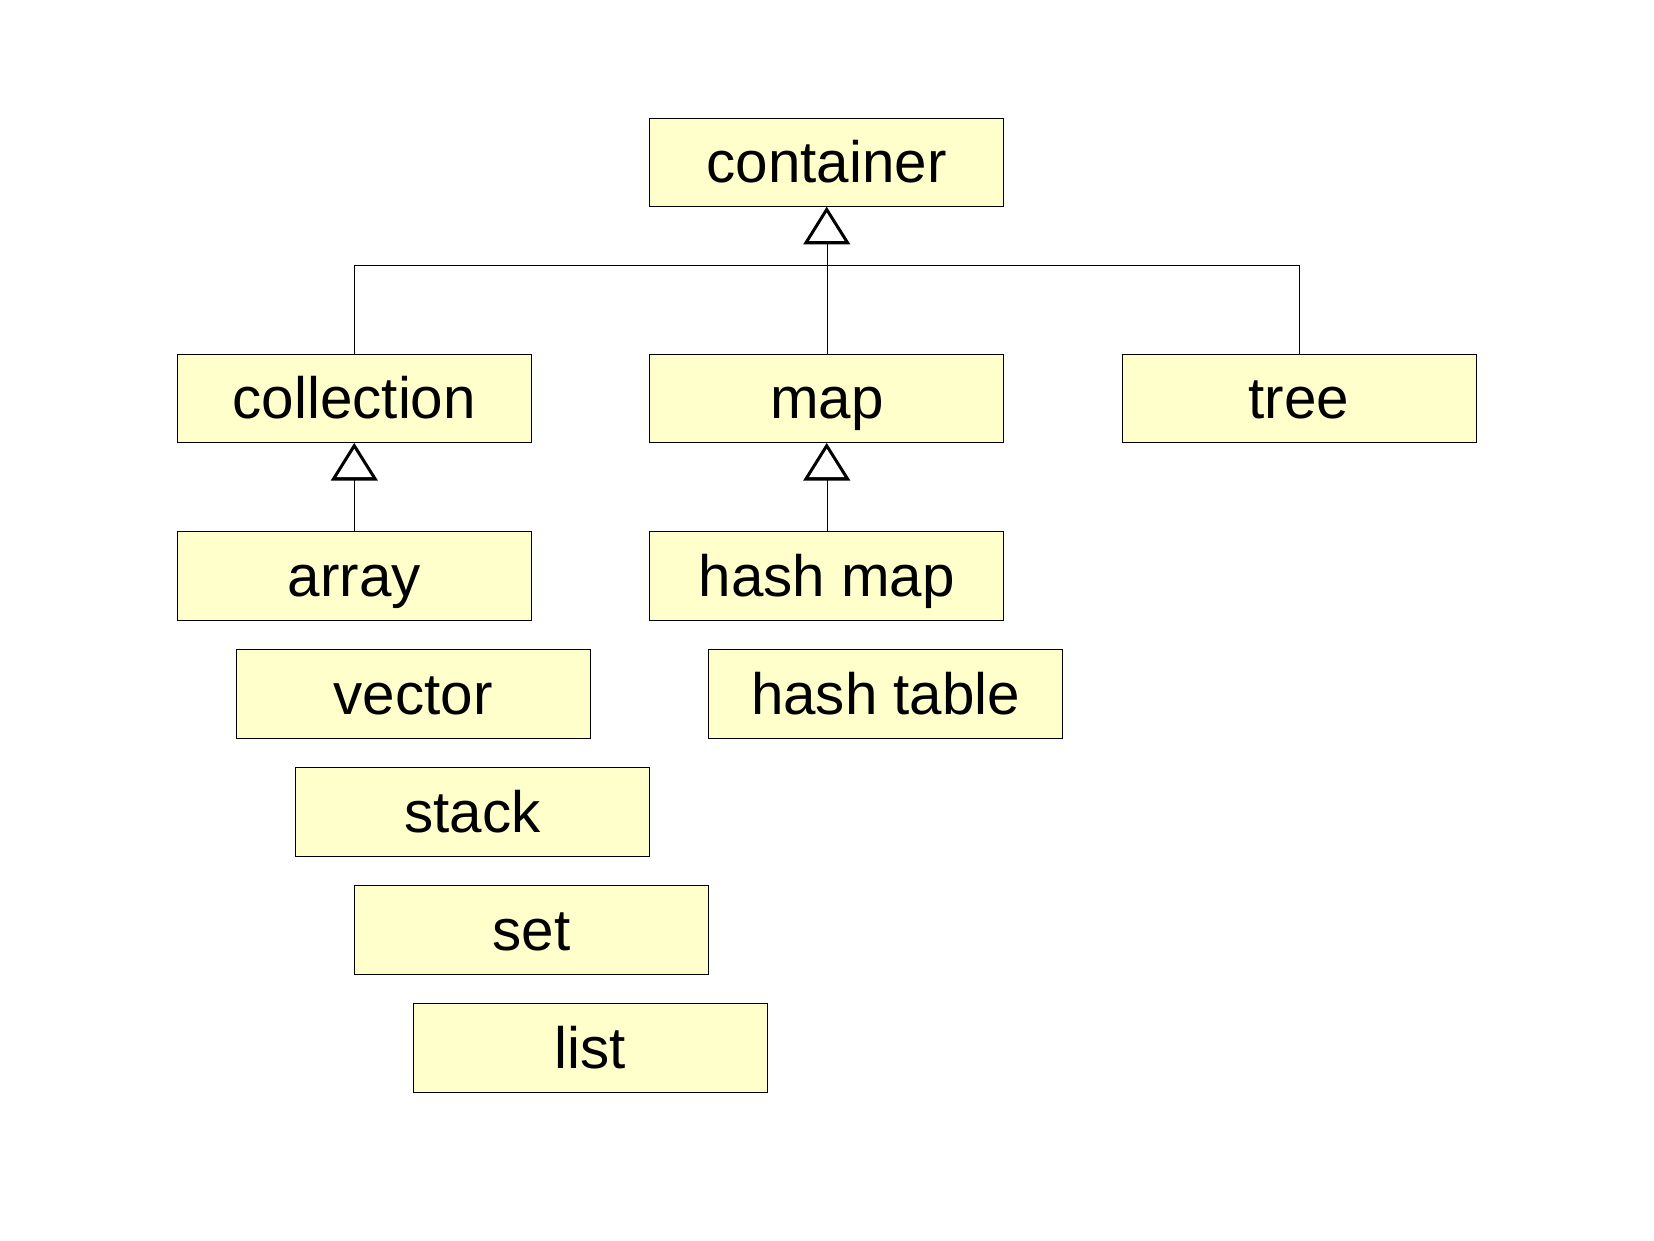

container
collection
map
tree
array
vector
stack
set
list
hash map
hash table